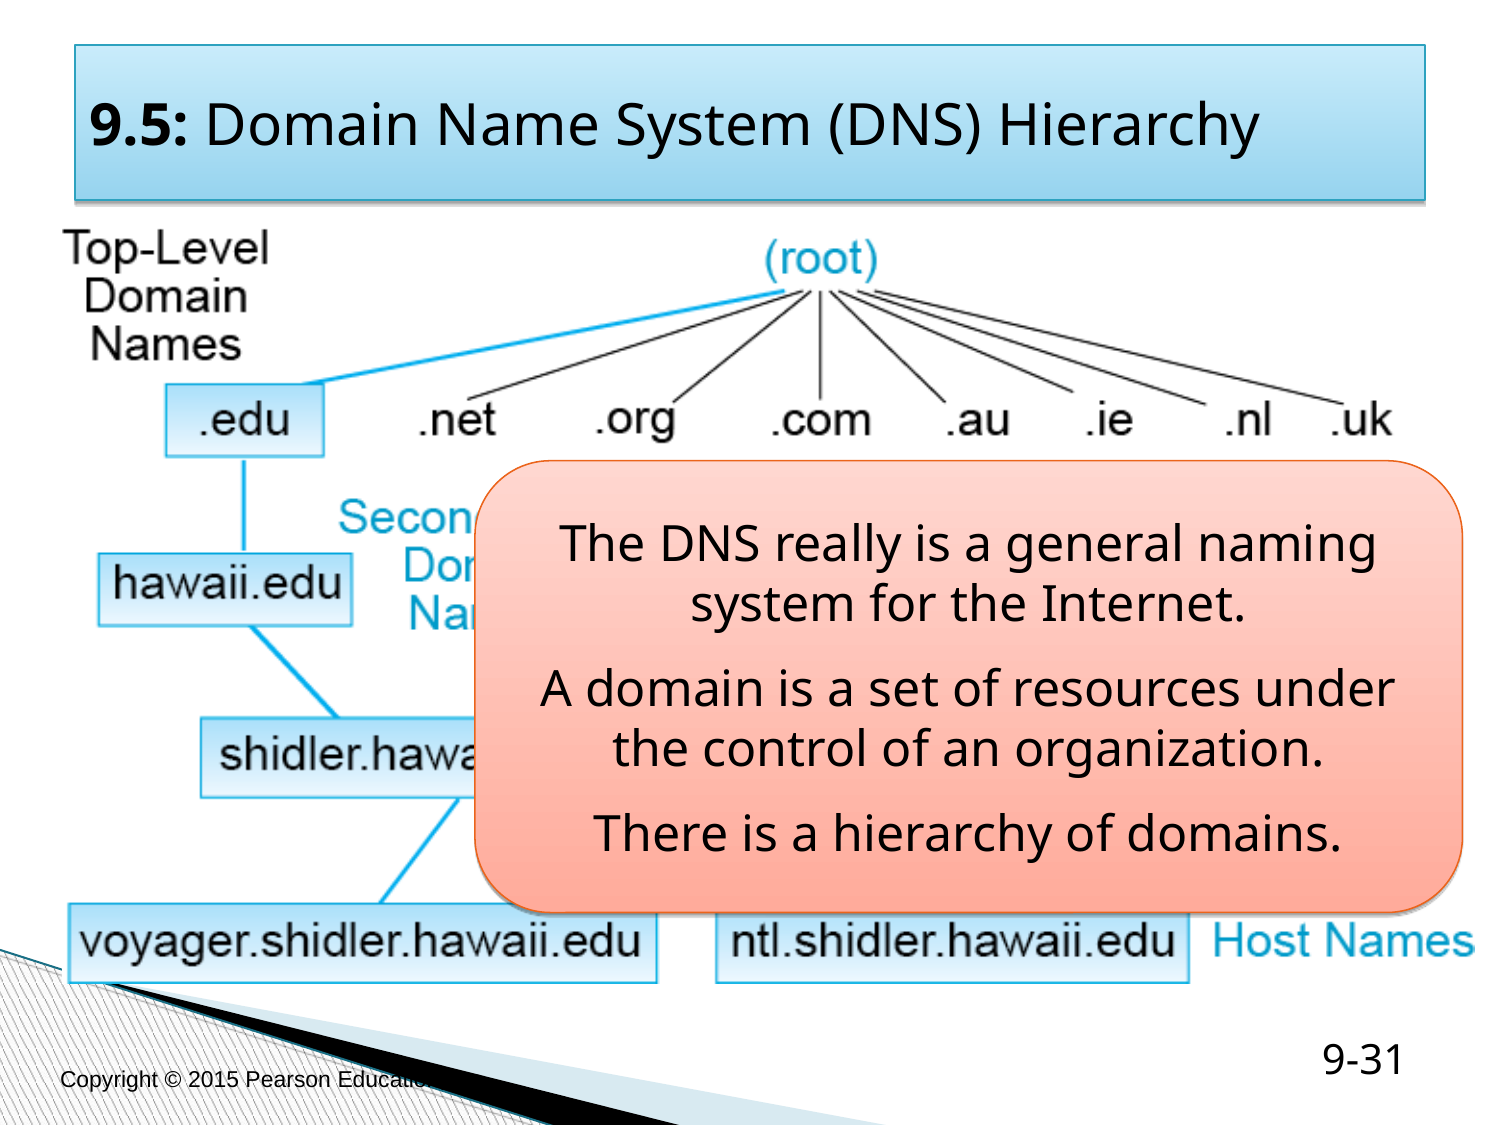

# 9.5: Domain Name System (DNS) Hierarchy
The DNS really is a general naming system for the Internet.
A domain is a set of resources under the control of an organization.
There is a hierarchy of domains.
Copyright © 2015 Pearson Education, Inc.